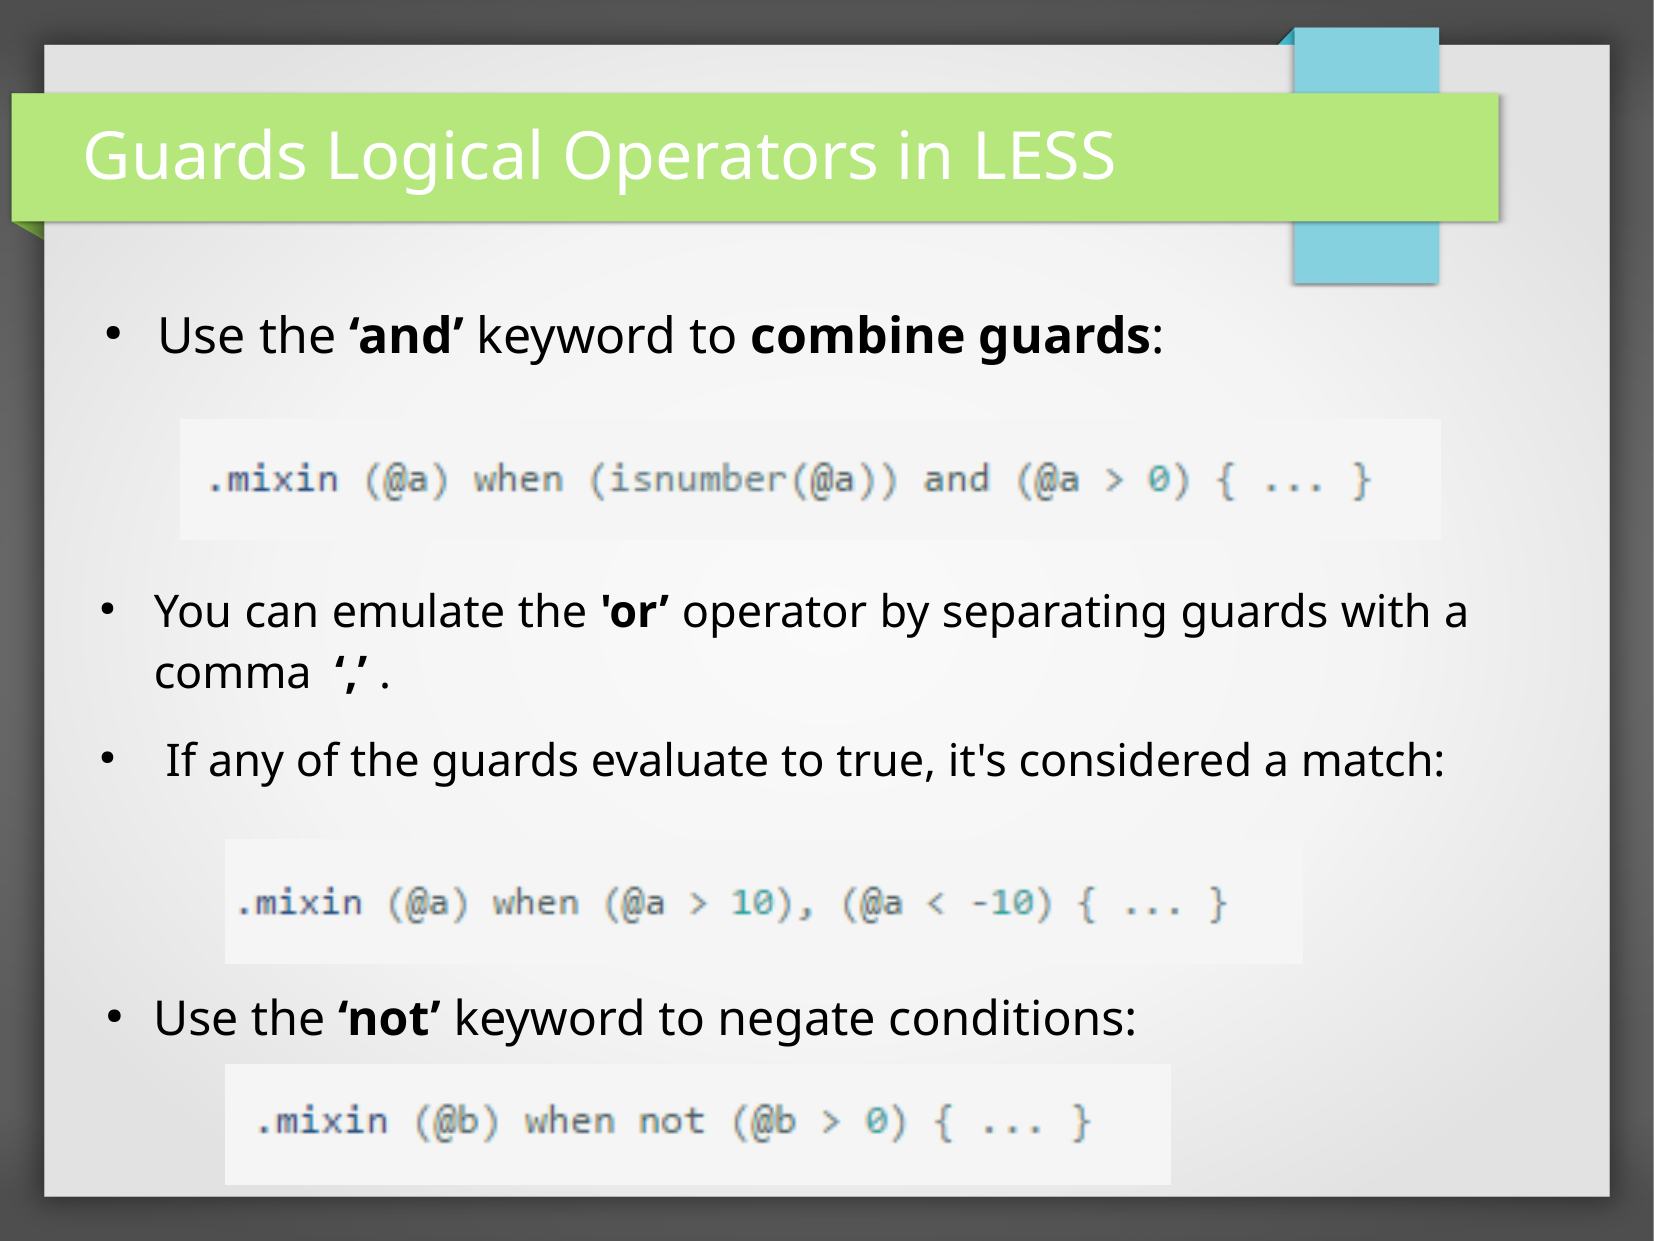

# Guards Logical Operators in LESS
Use the ‘and’ keyword to combine guards:
You can emulate the 'or’ operator by separating guards with a comma ‘,’ .
 If any of the guards evaluate to true, it's considered a match:
Use the ‘not’ keyword to negate conditions: